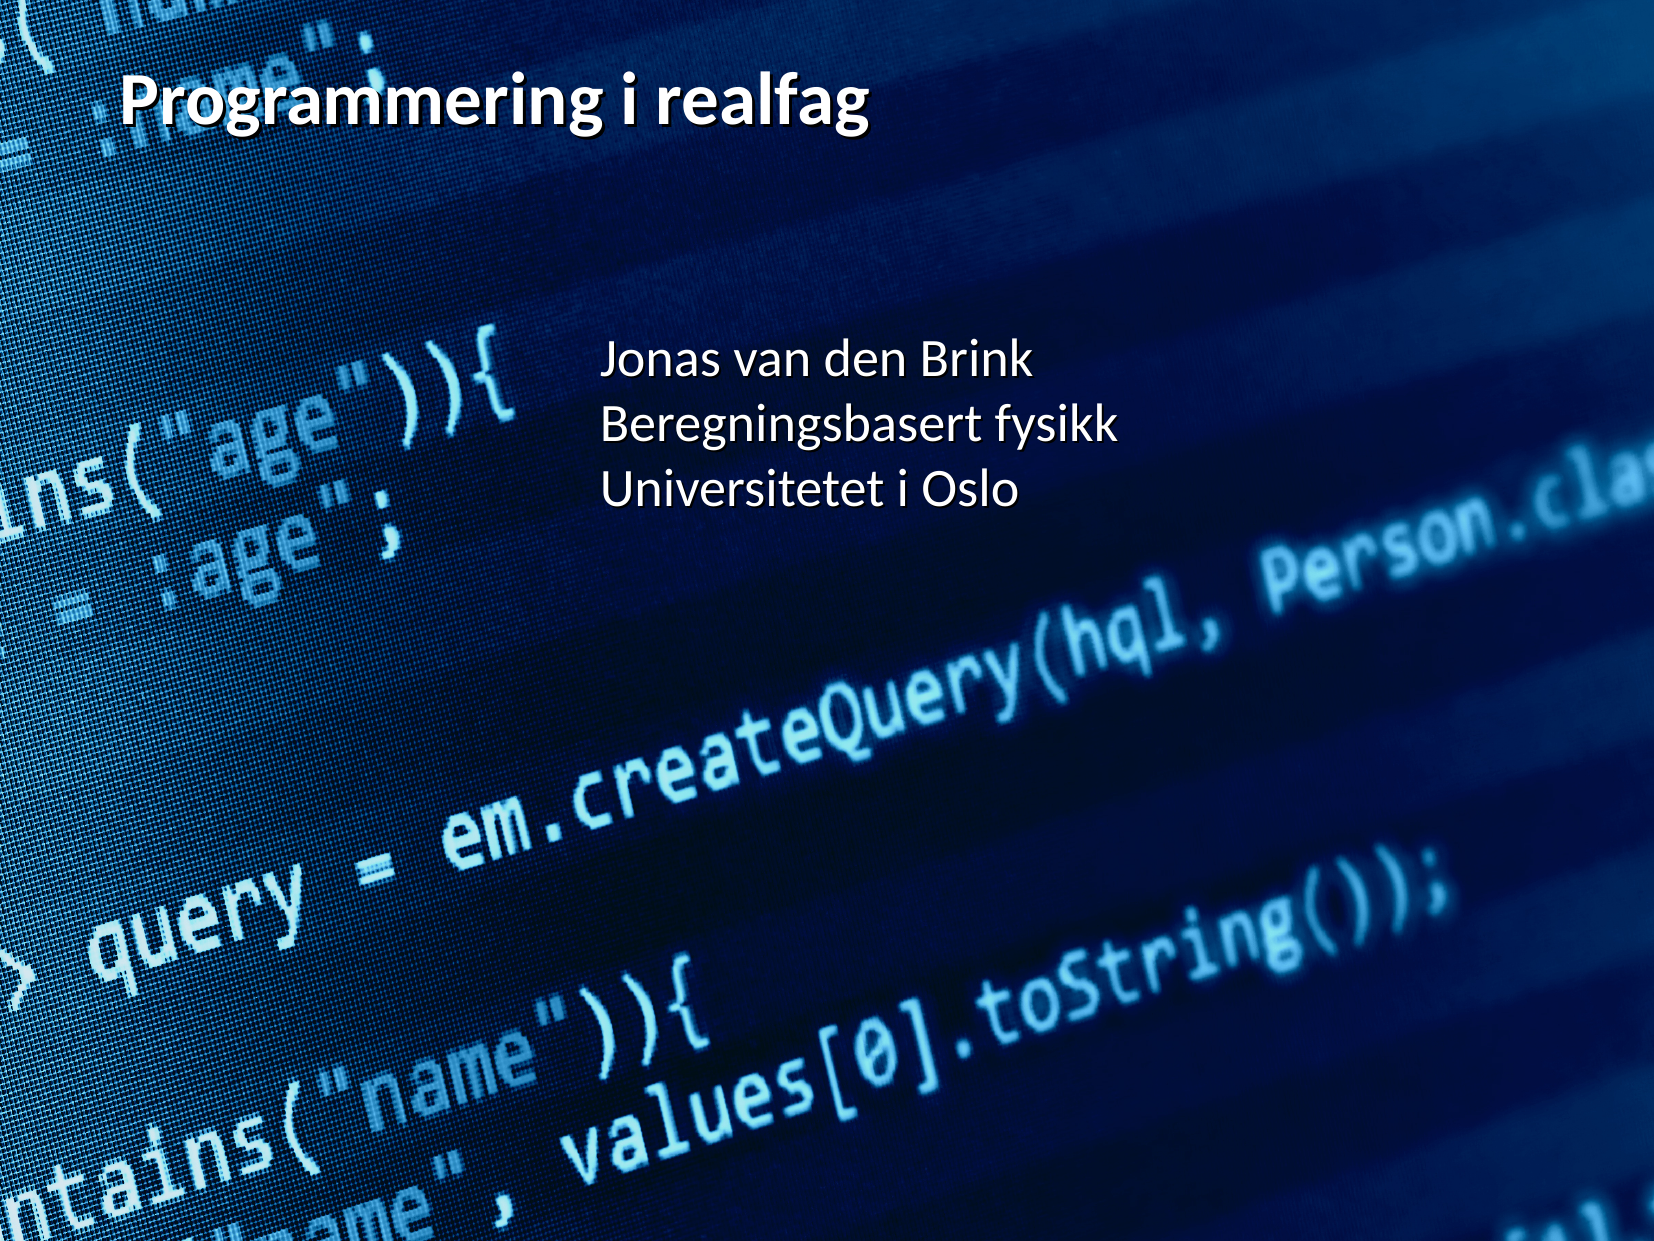

Programmering i realfag
#
Jonas van den Brink
Beregningsbasert fysikk
Universitetet i Oslo